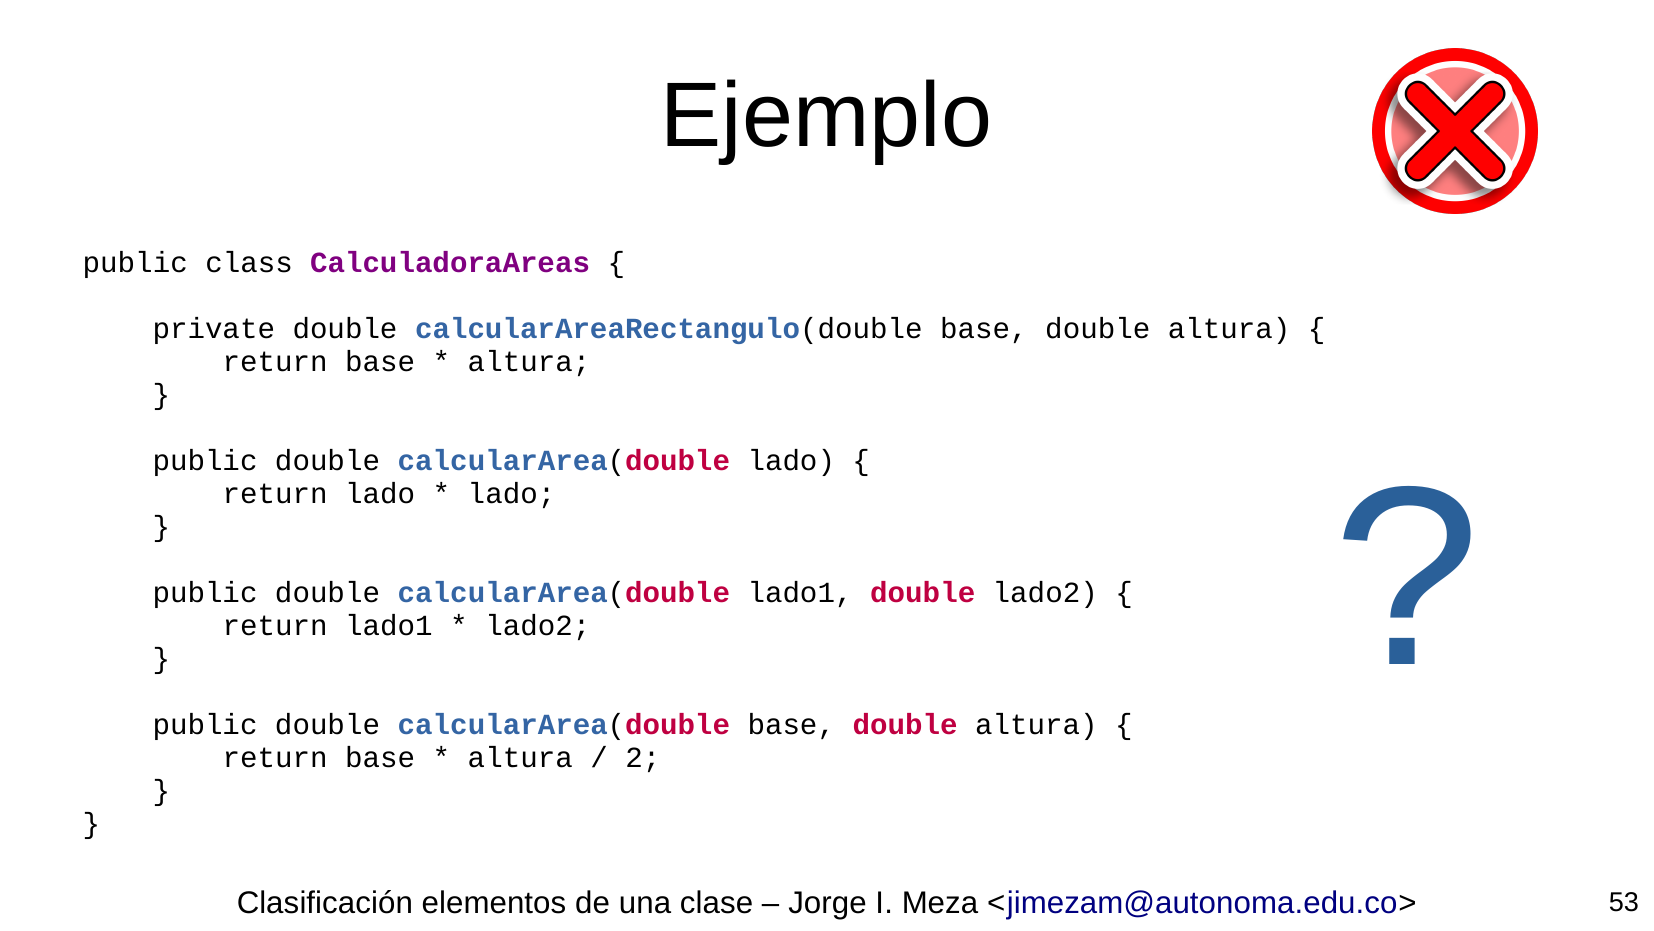

# Ejemplo
public class CalculadoraAreas {
 private double calcularAreaRectangulo(double base, double altura) {
 return base * altura;
 }
 public double calcularArea(double lado) {
 return lado * lado;
 }
 public double calcularArea(double lado1, double lado2) {
 return lado1 * lado2;
 }
 public double calcularArea(double base, double altura) {
 return base * altura / 2;
 }
}
?